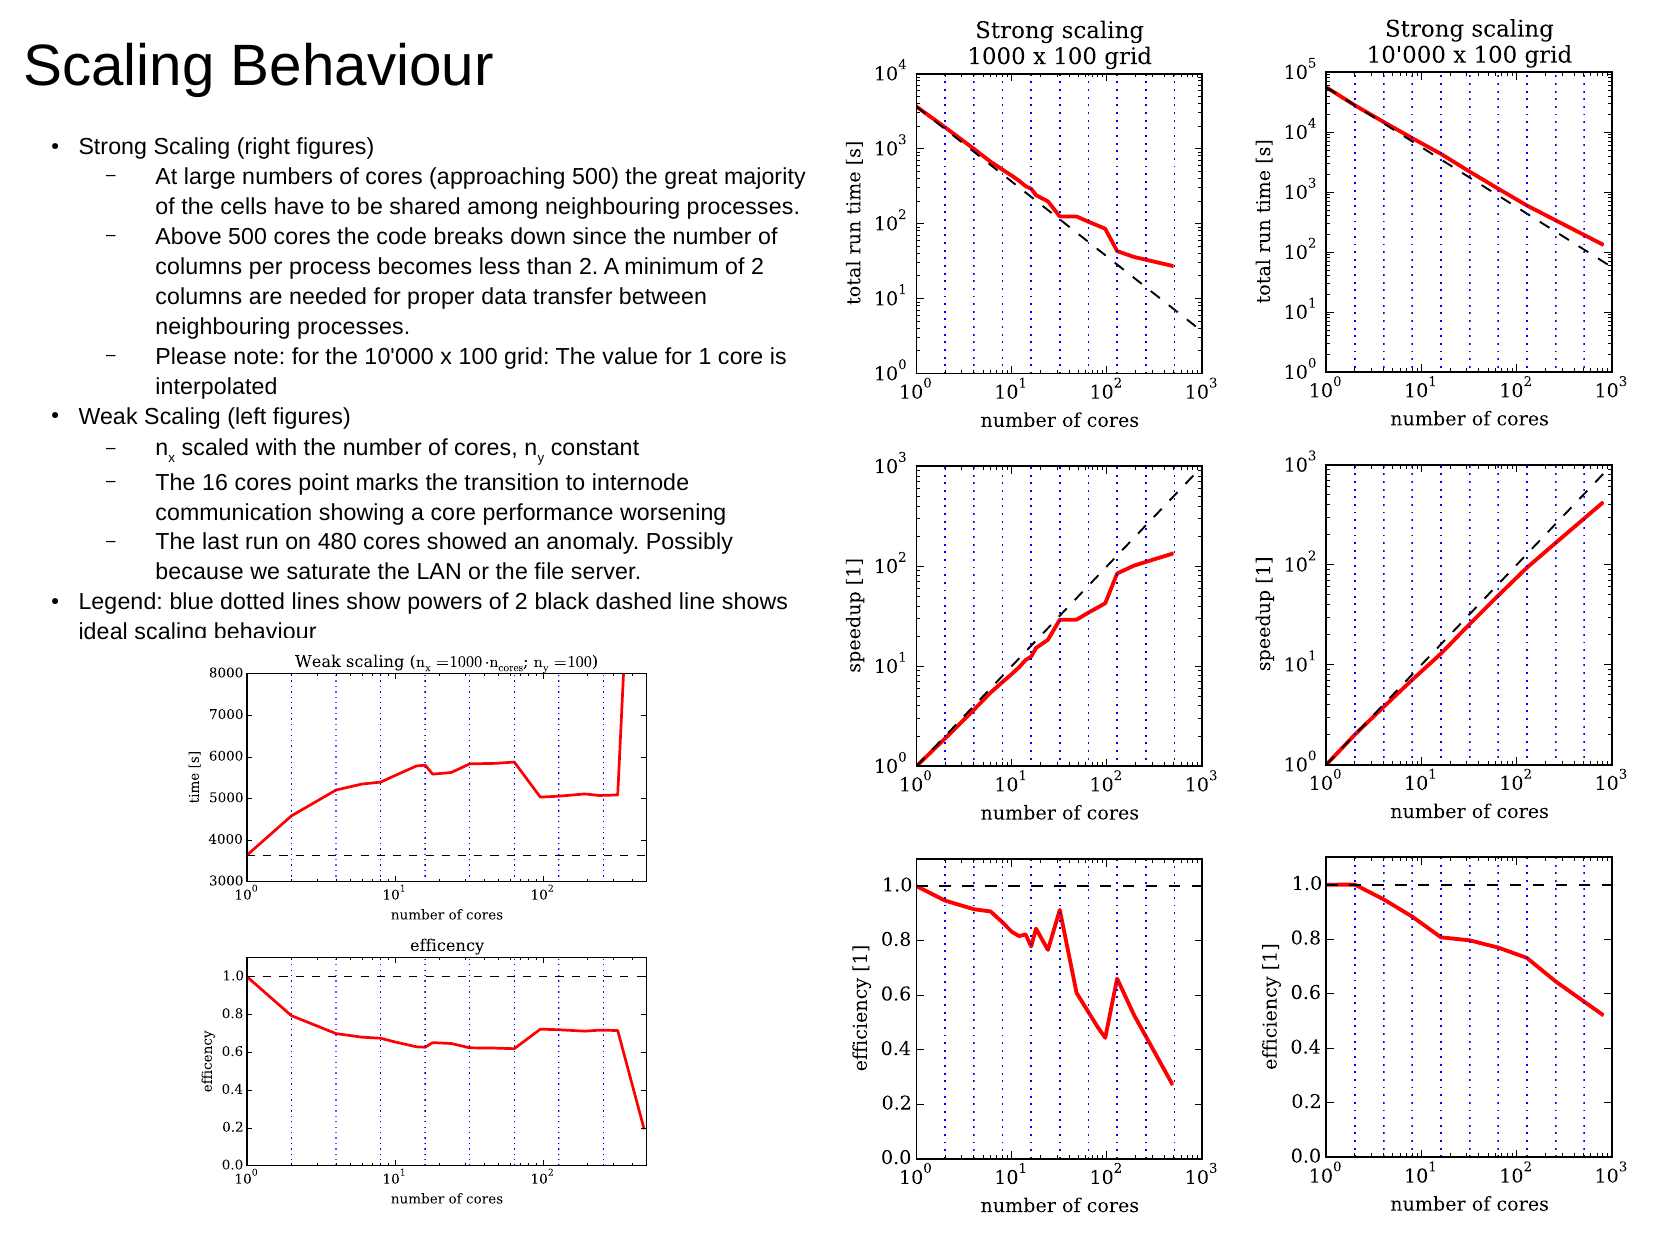

# Scaling Behaviour
Strong Scaling (right figures)
At large numbers of cores (approaching 500) the great majority of the cells have to be shared among neighbouring processes.
Above 500 cores the code breaks down since the number of columns per process becomes less than 2. A minimum of 2 columns are needed for proper data transfer between neighbouring processes.
Please note: for the 10'000 x 100 grid: The value for 1 core is interpolated
Weak Scaling (left figures)
nx scaled with the number of cores, ny constant
The 16 cores point marks the transition to internode communication showing a core performance worsening
The last run on 480 cores showed an anomaly. Possibly because we saturate the LAN or the file server.
Legend: blue dotted lines show powers of 2 black dashed line shows ideal scaling behaviour